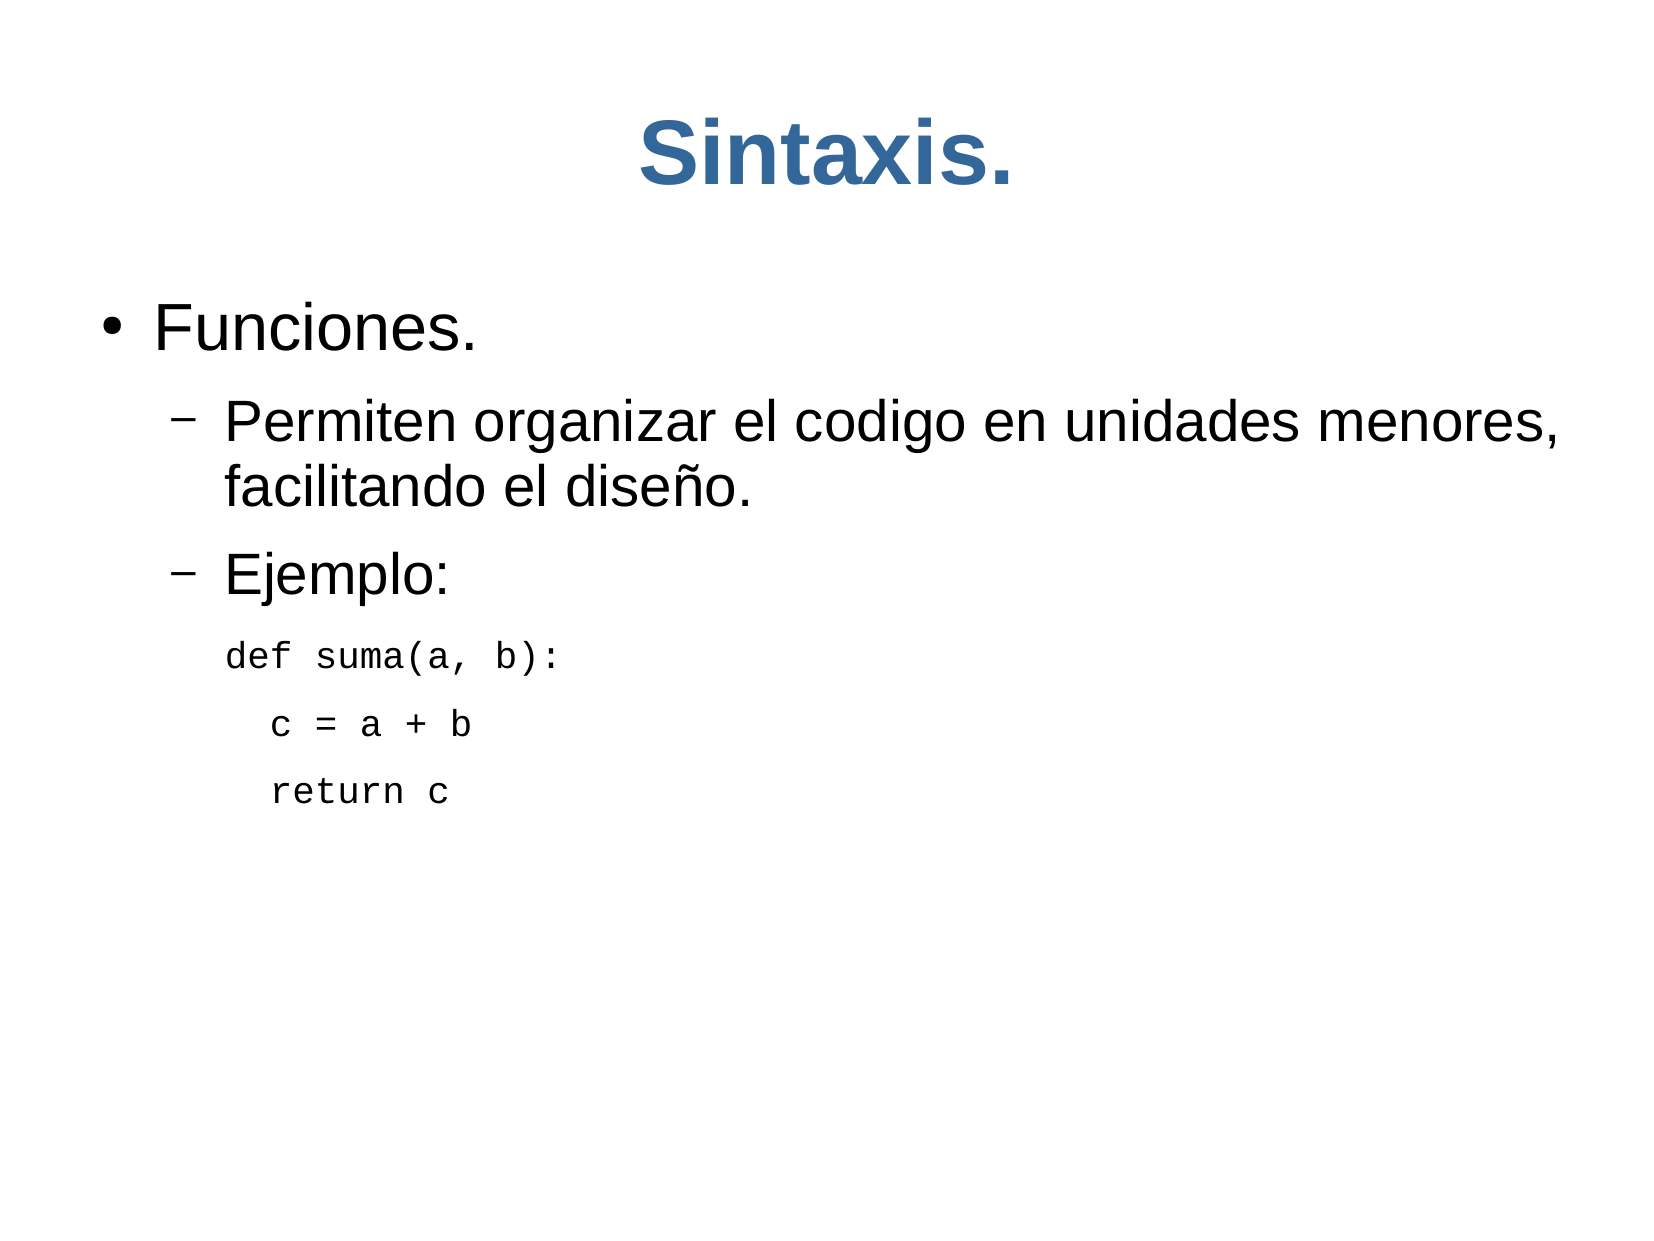

Sintaxis.
# Funciones.
Permiten organizar el codigo en unidades menores, facilitando el diseño.
Ejemplo:
def suma(a, b):
 c = a + b
 return c